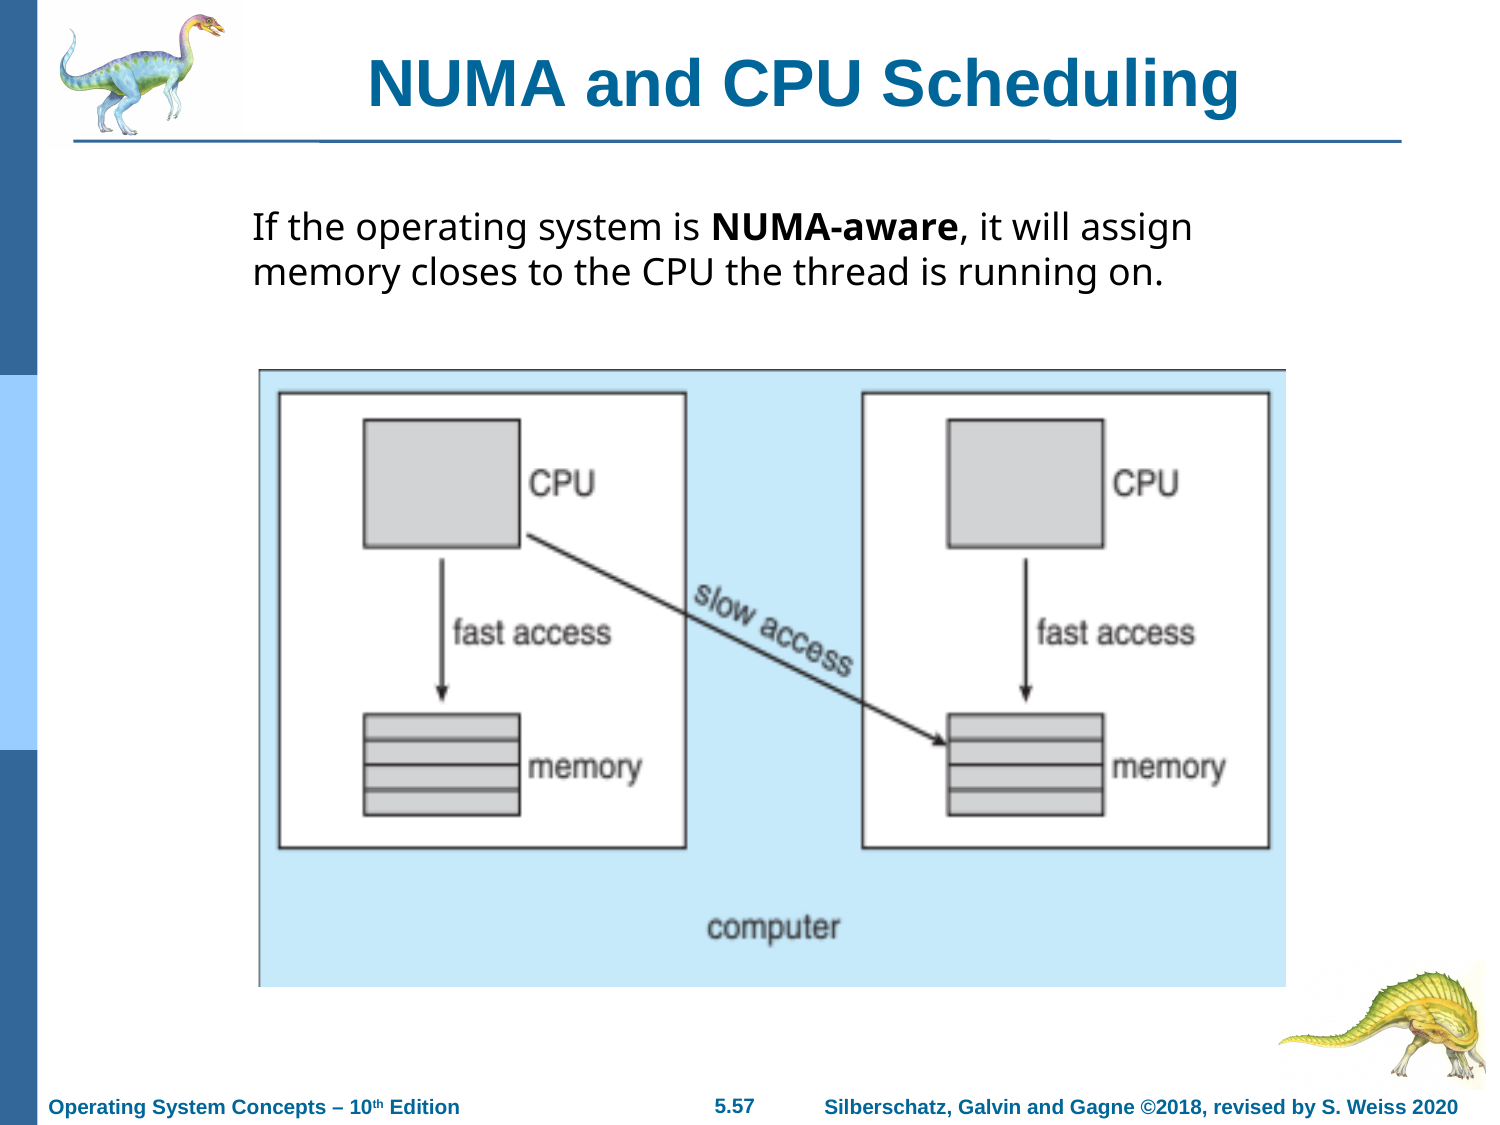

NUMA and CPU Scheduling
If the operating system is NUMA-aware, it will assign
memory closes to the CPU the thread is running on.